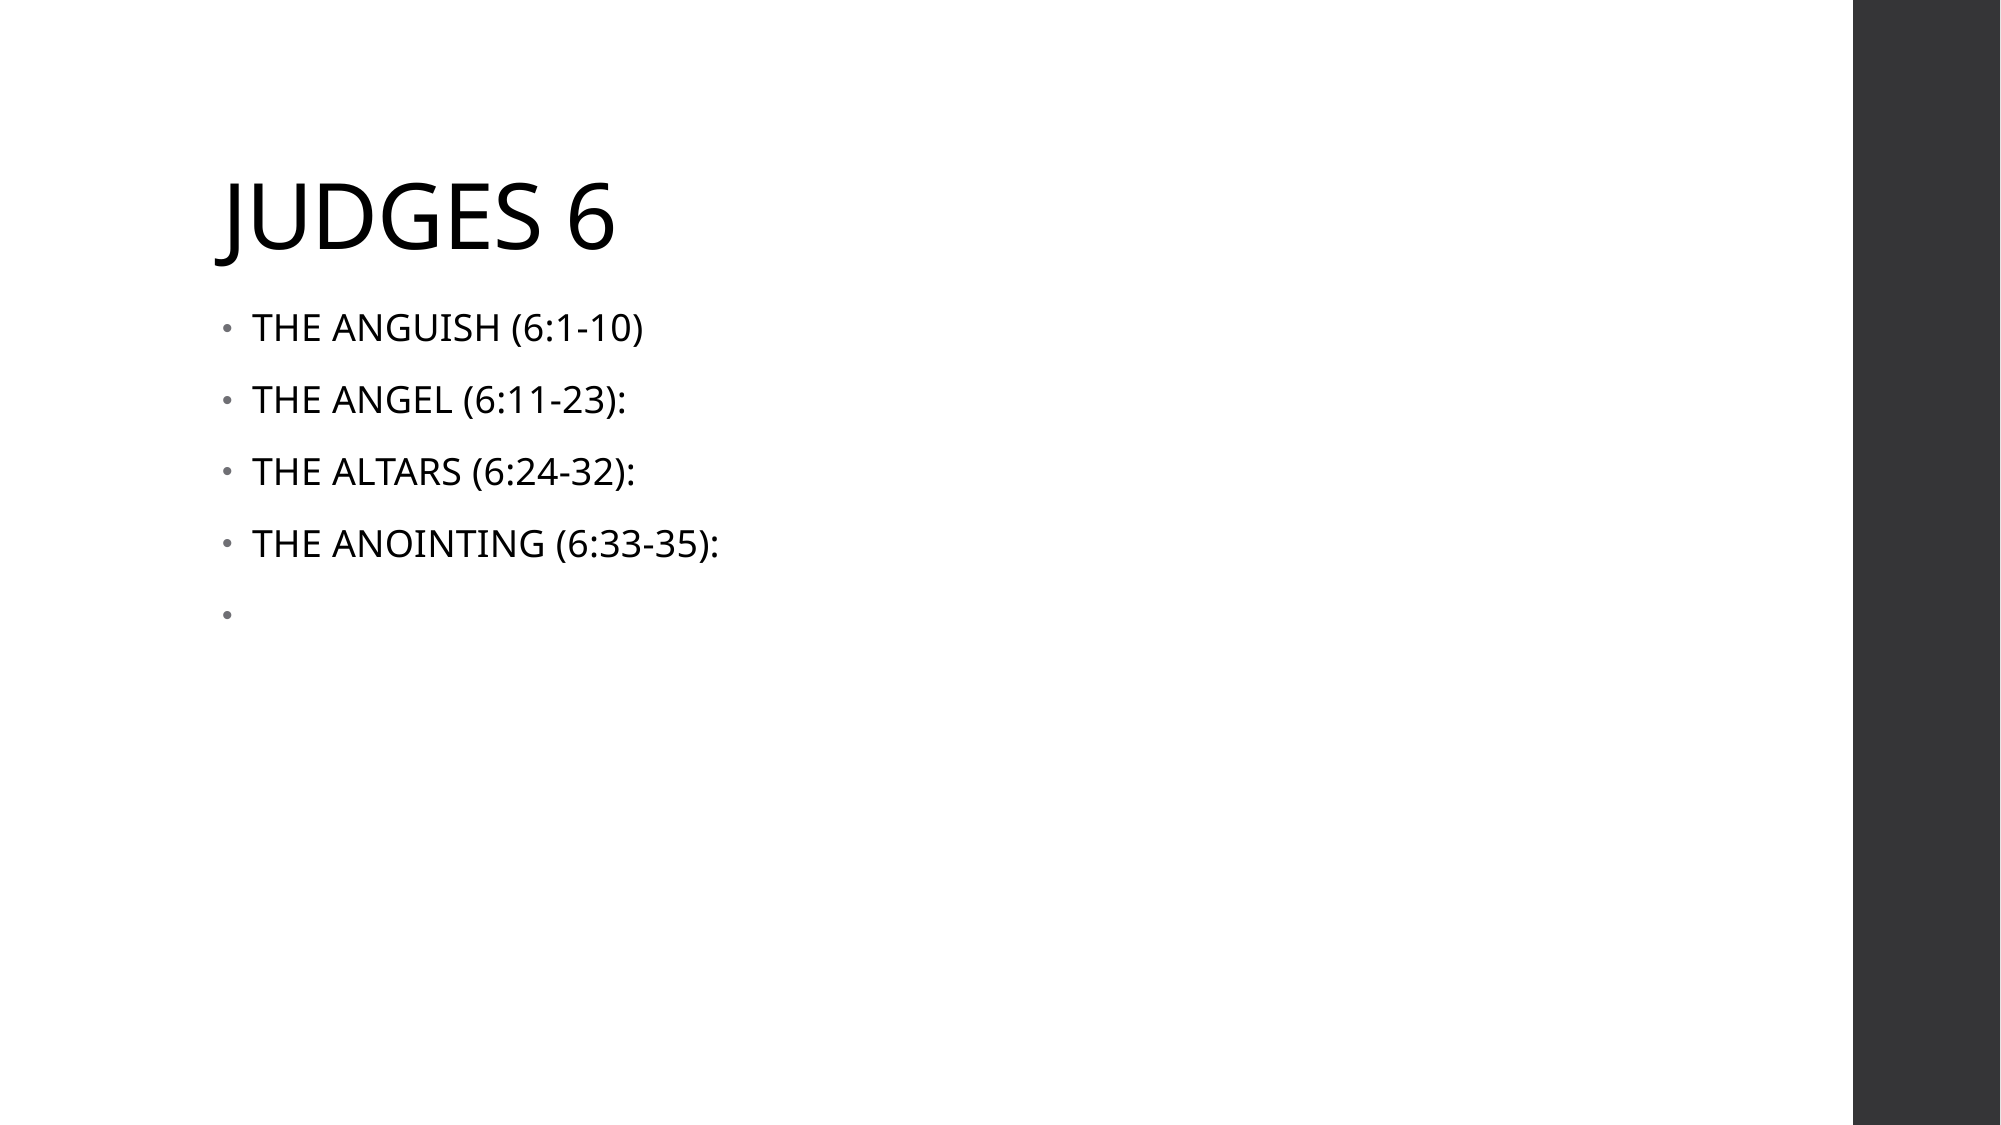

# JUDGES 6
THE ANGUISH (6:1-10)
THE ANGEL (6:11-23):
THE ALTARS (6:24-32):
THE ANOINTING (6:33-35):